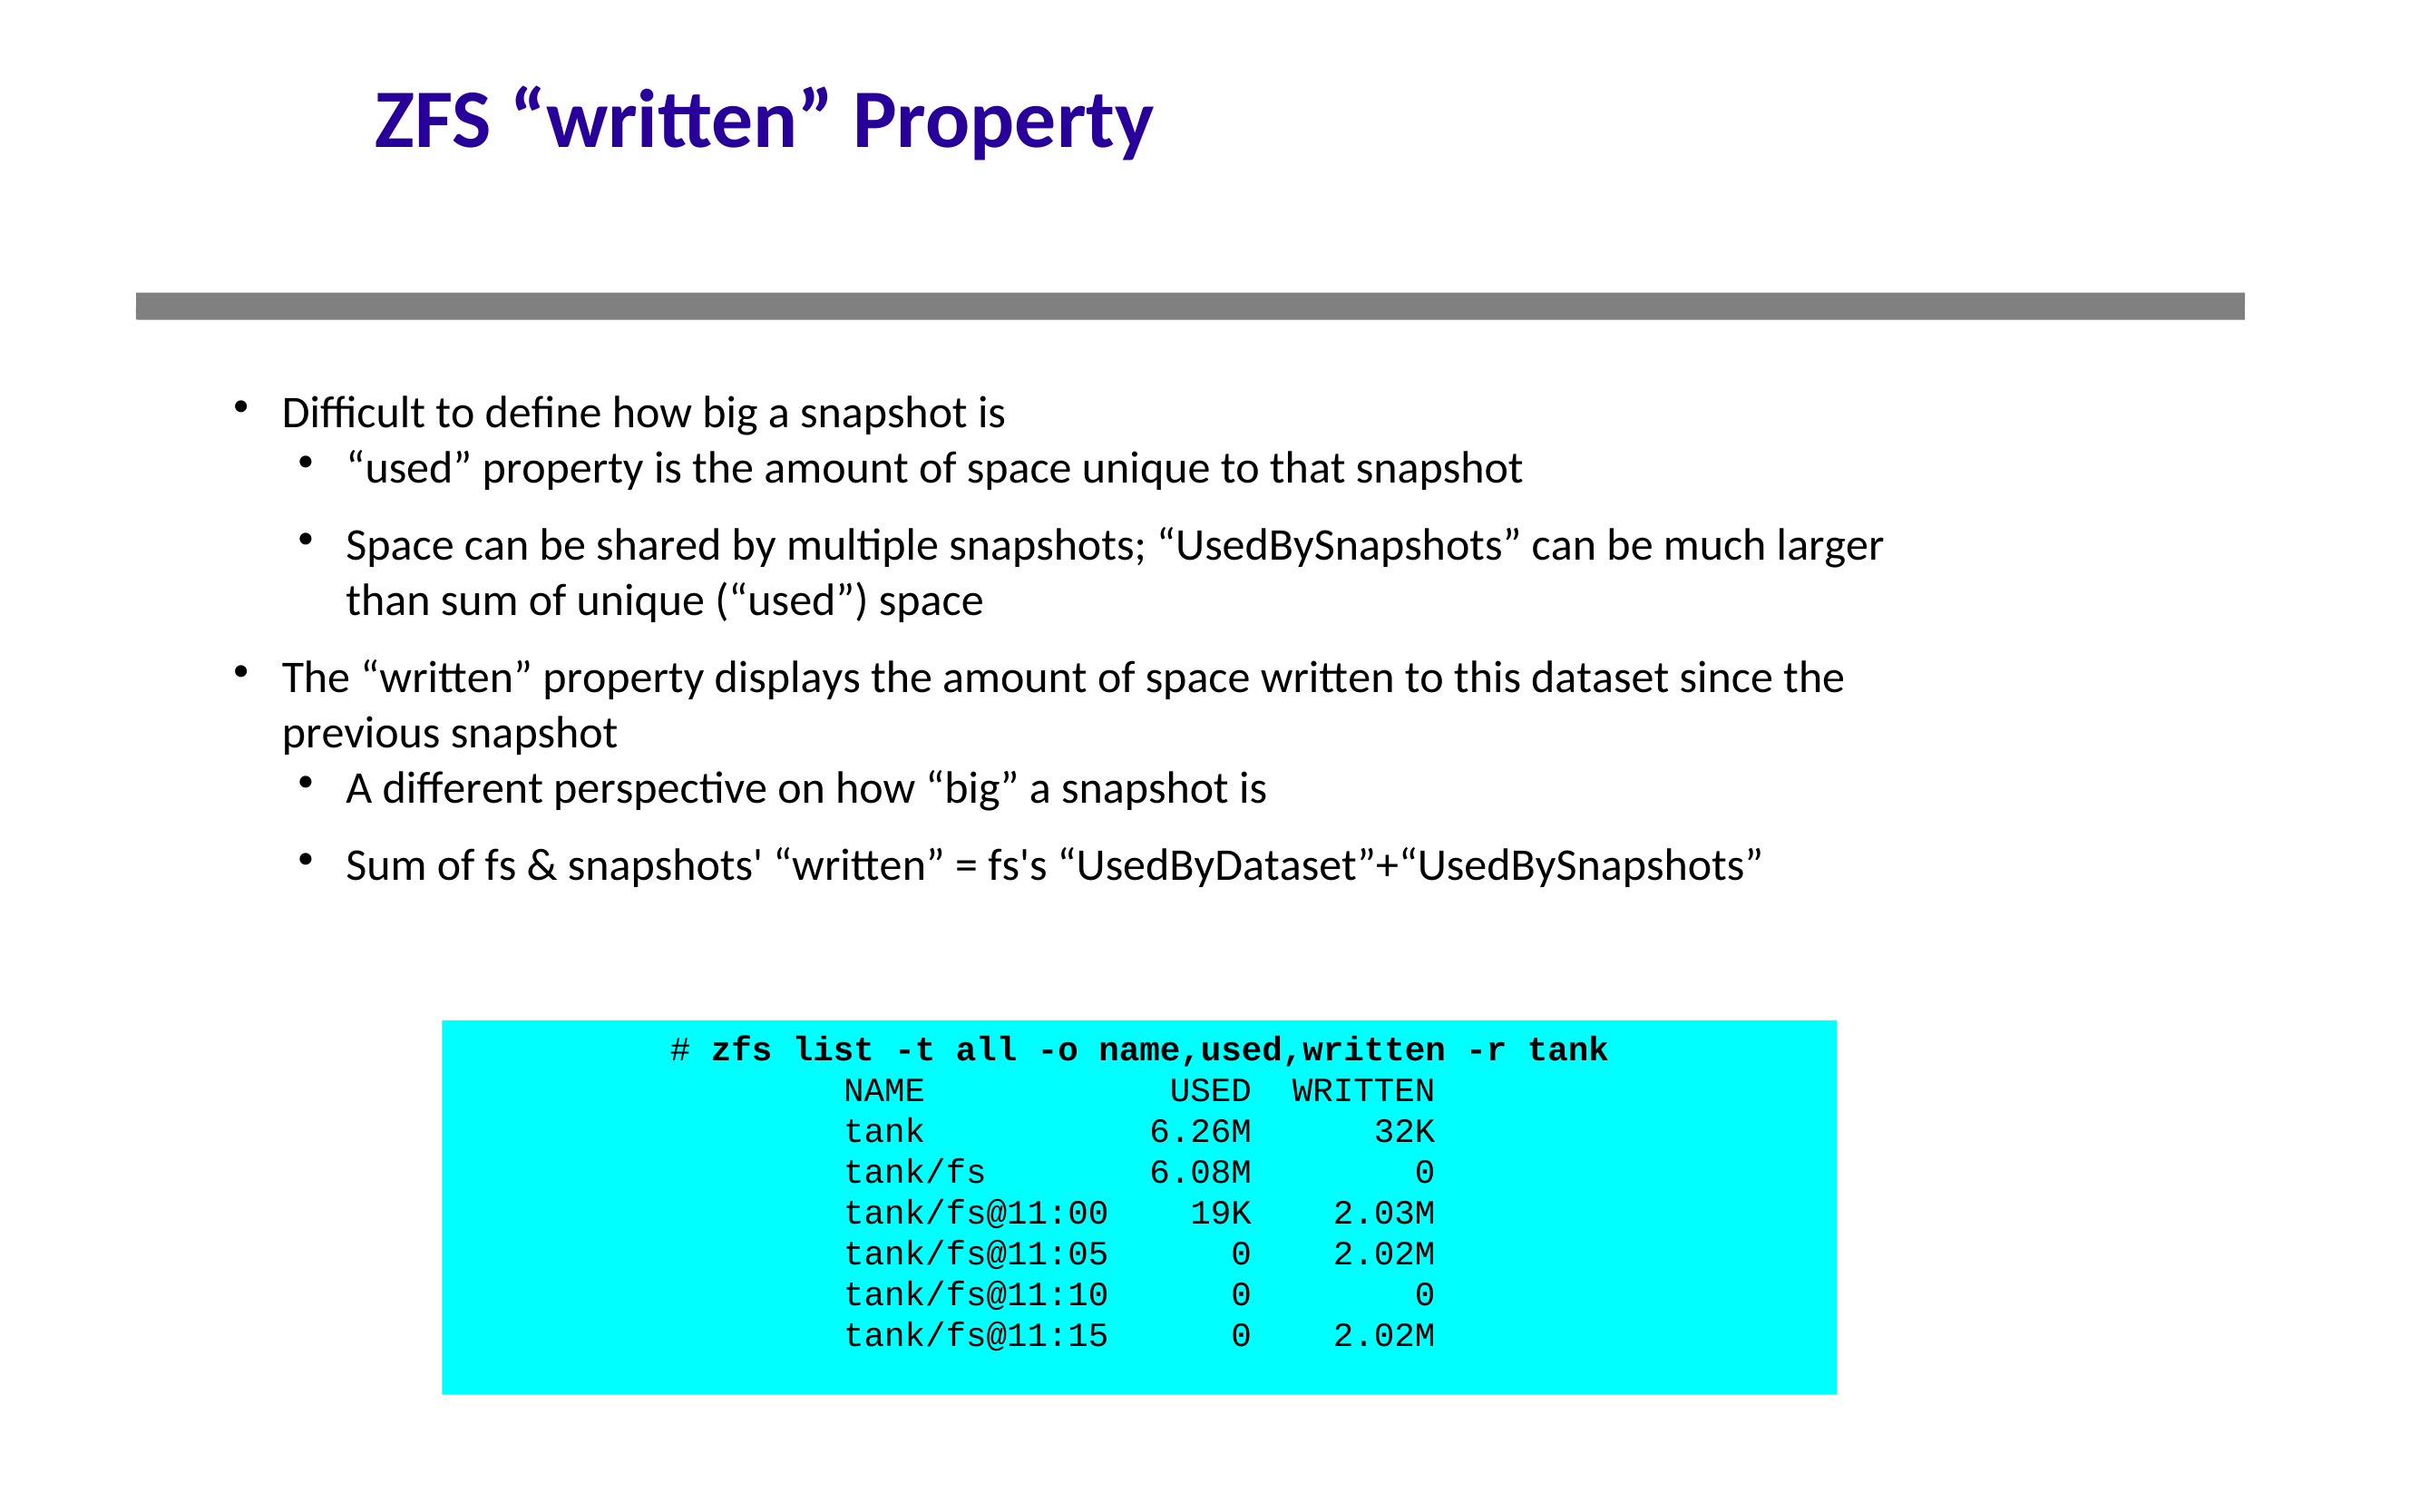

# ZFS “written” Property
Difficult to define how big a snapshot is
“used” property is the amount of space unique to that snapshot
Space can be shared by multiple snapshots; “UsedBySnapshots” can be much larger than sum of unique (“used”) space
The “written” property displays the amount of space written to this dataset since the previous snapshot
A different perspective on how “big” a snapshot is
Sum of fs & snapshots' “written” = fs's “UsedByDataset”+“UsedBySnapshots”
# zfs list -t all -o name,used,written -r tank
NAME USED WRITTEN
tank 6.26M 32K
tank/fs 6.08M 0
tank/fs@11:00 19K 2.03M
tank/fs@11:05 0 2.02M
tank/fs@11:10 0 0
tank/fs@11:15 0 2.02M